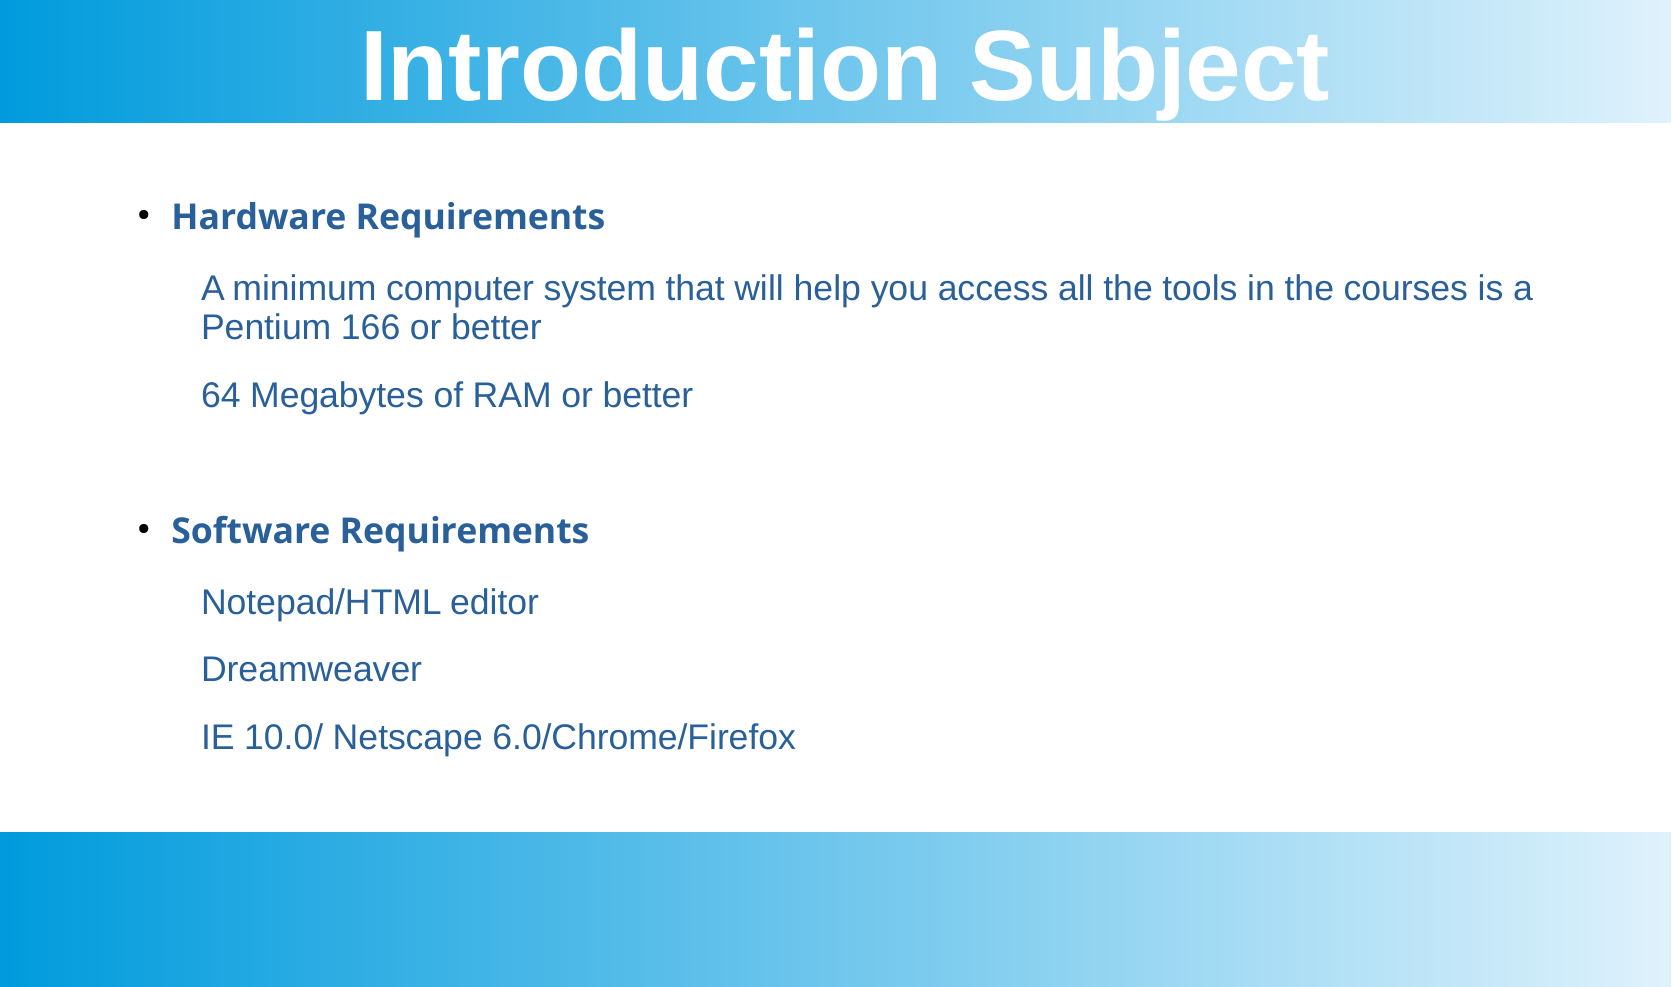

# Introduction Subject
Hardware Requirements
A minimum computer system that will help you access all the tools in the courses is a Pentium 166 or better
64 Megabytes of RAM or better
Software Requirements
Notepad/HTML editor
Dreamweaver
IE 10.0/ Netscape 6.0/Chrome/Firefox